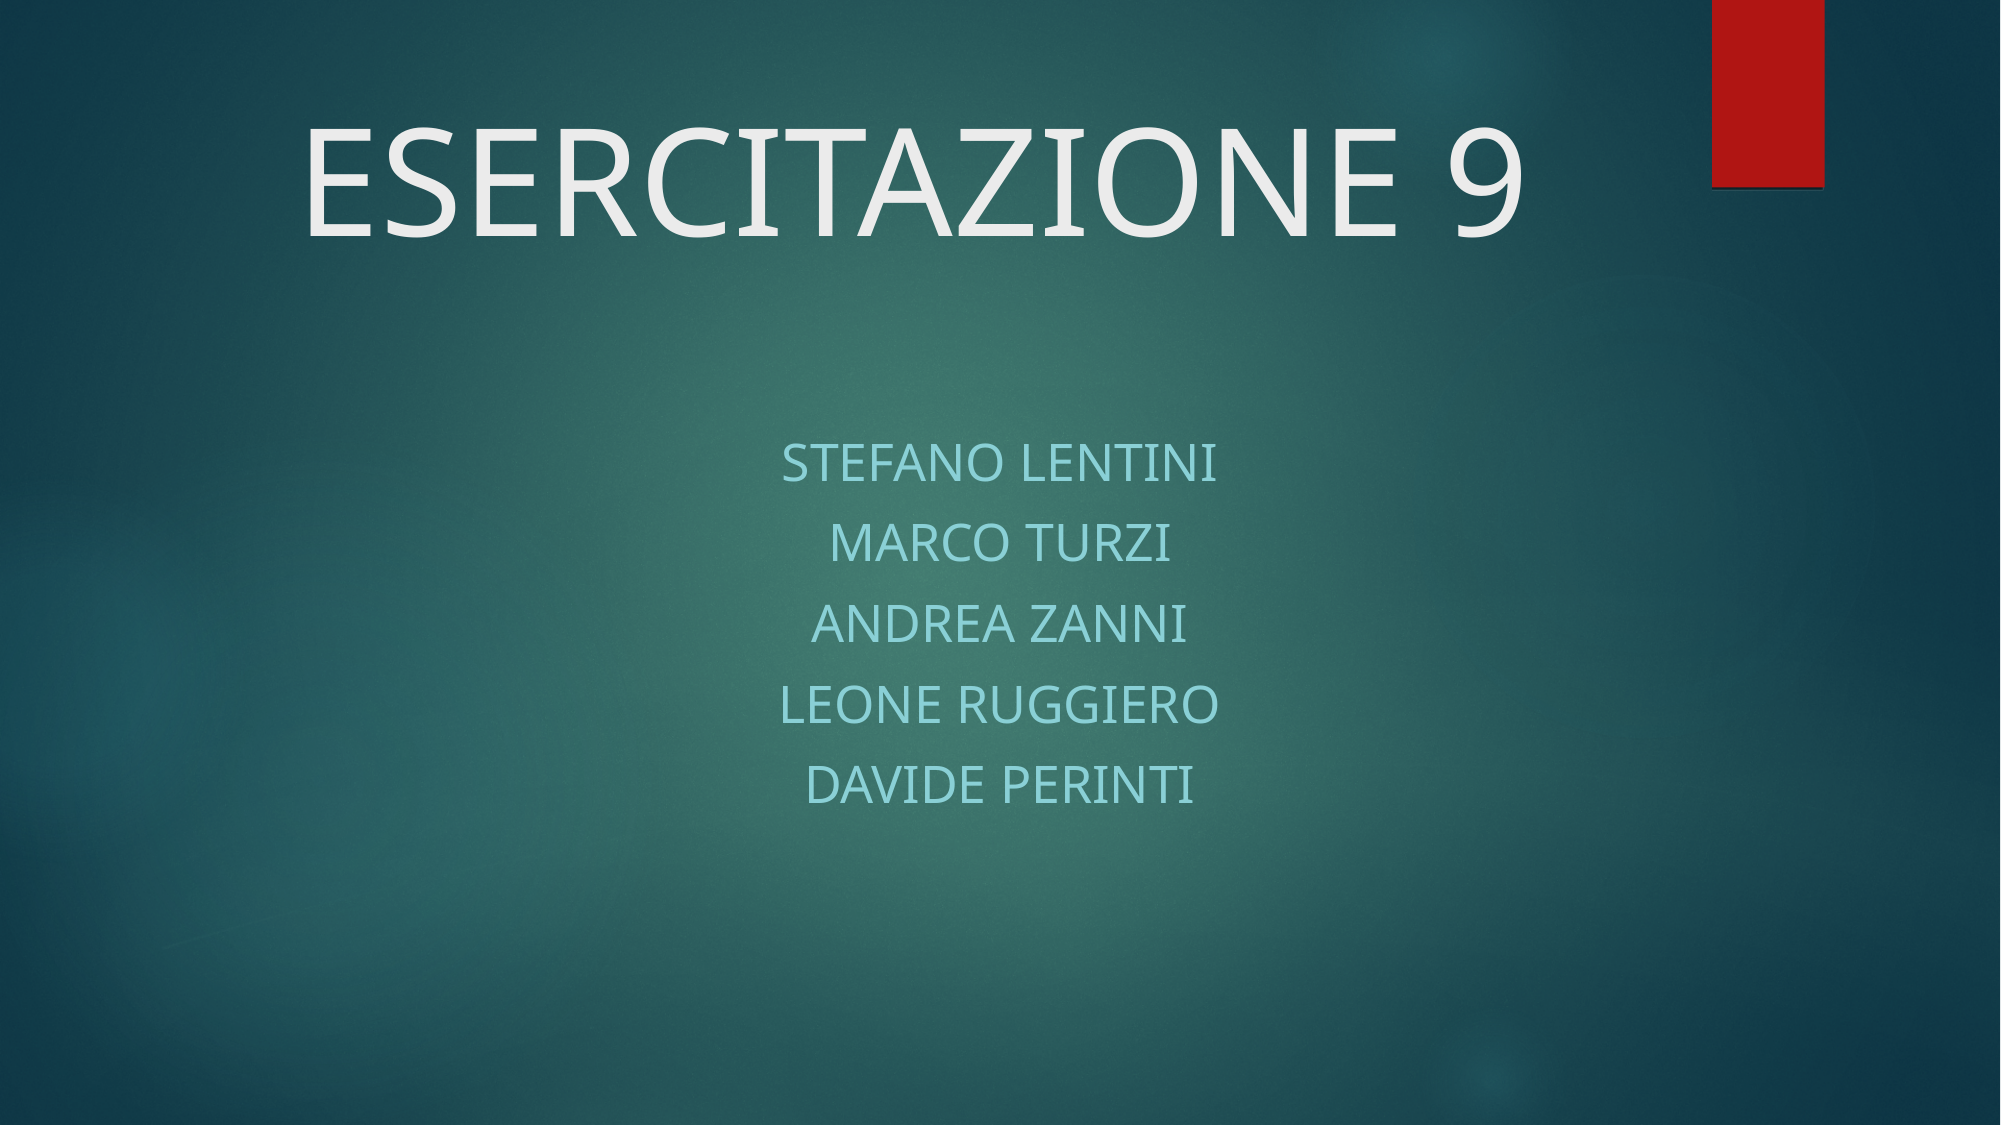

# ESERCITAZIONE 9
STEFANO LENTINI
MARCO TURZI
ANDREA ZANNI
LEONE RUGGIERO
DAVIDE PERINTI